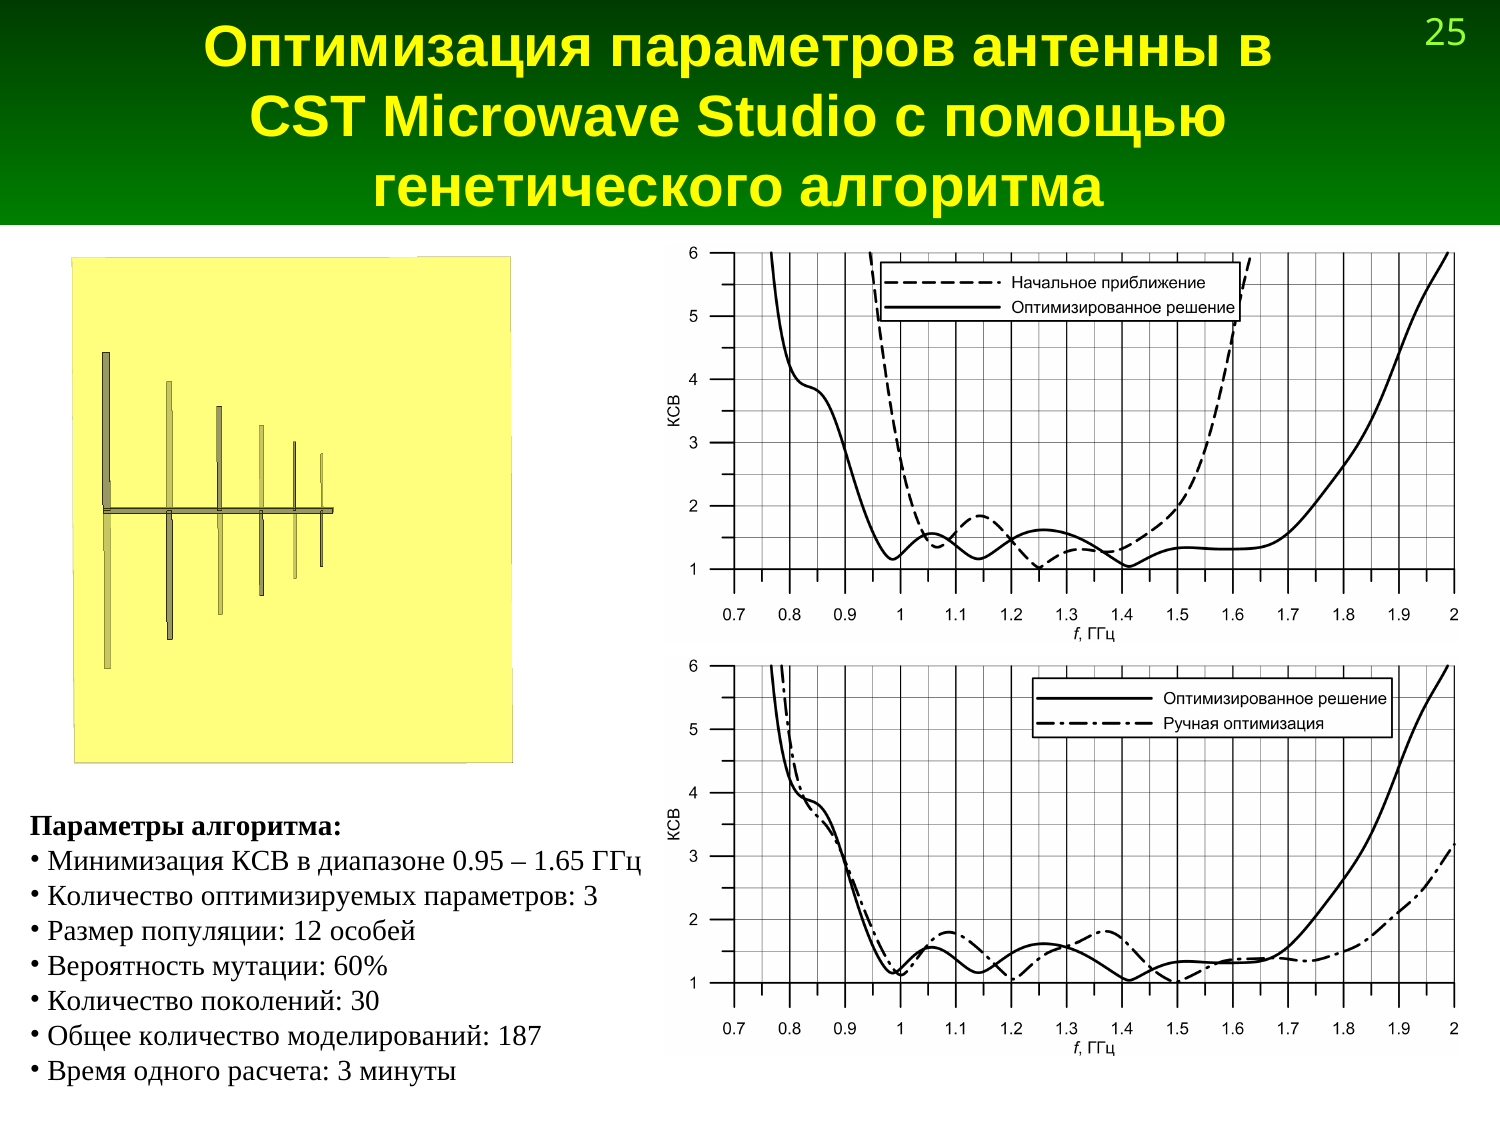

# Оптимизация параметров антенны в CST Microwave Studio с помощью генетического алгоритма
Параметры алгоритма:
 Минимизация КСВ в диапазоне 0.95 – 1.65 ГГц
 Количество оптимизируемых параметров: 3
 Размер популяции: 12 особей
 Вероятность мутации: 60%
 Количество поколений: 30
 Общее количество моделирований: 187
 Время одного расчета: 3 минуты